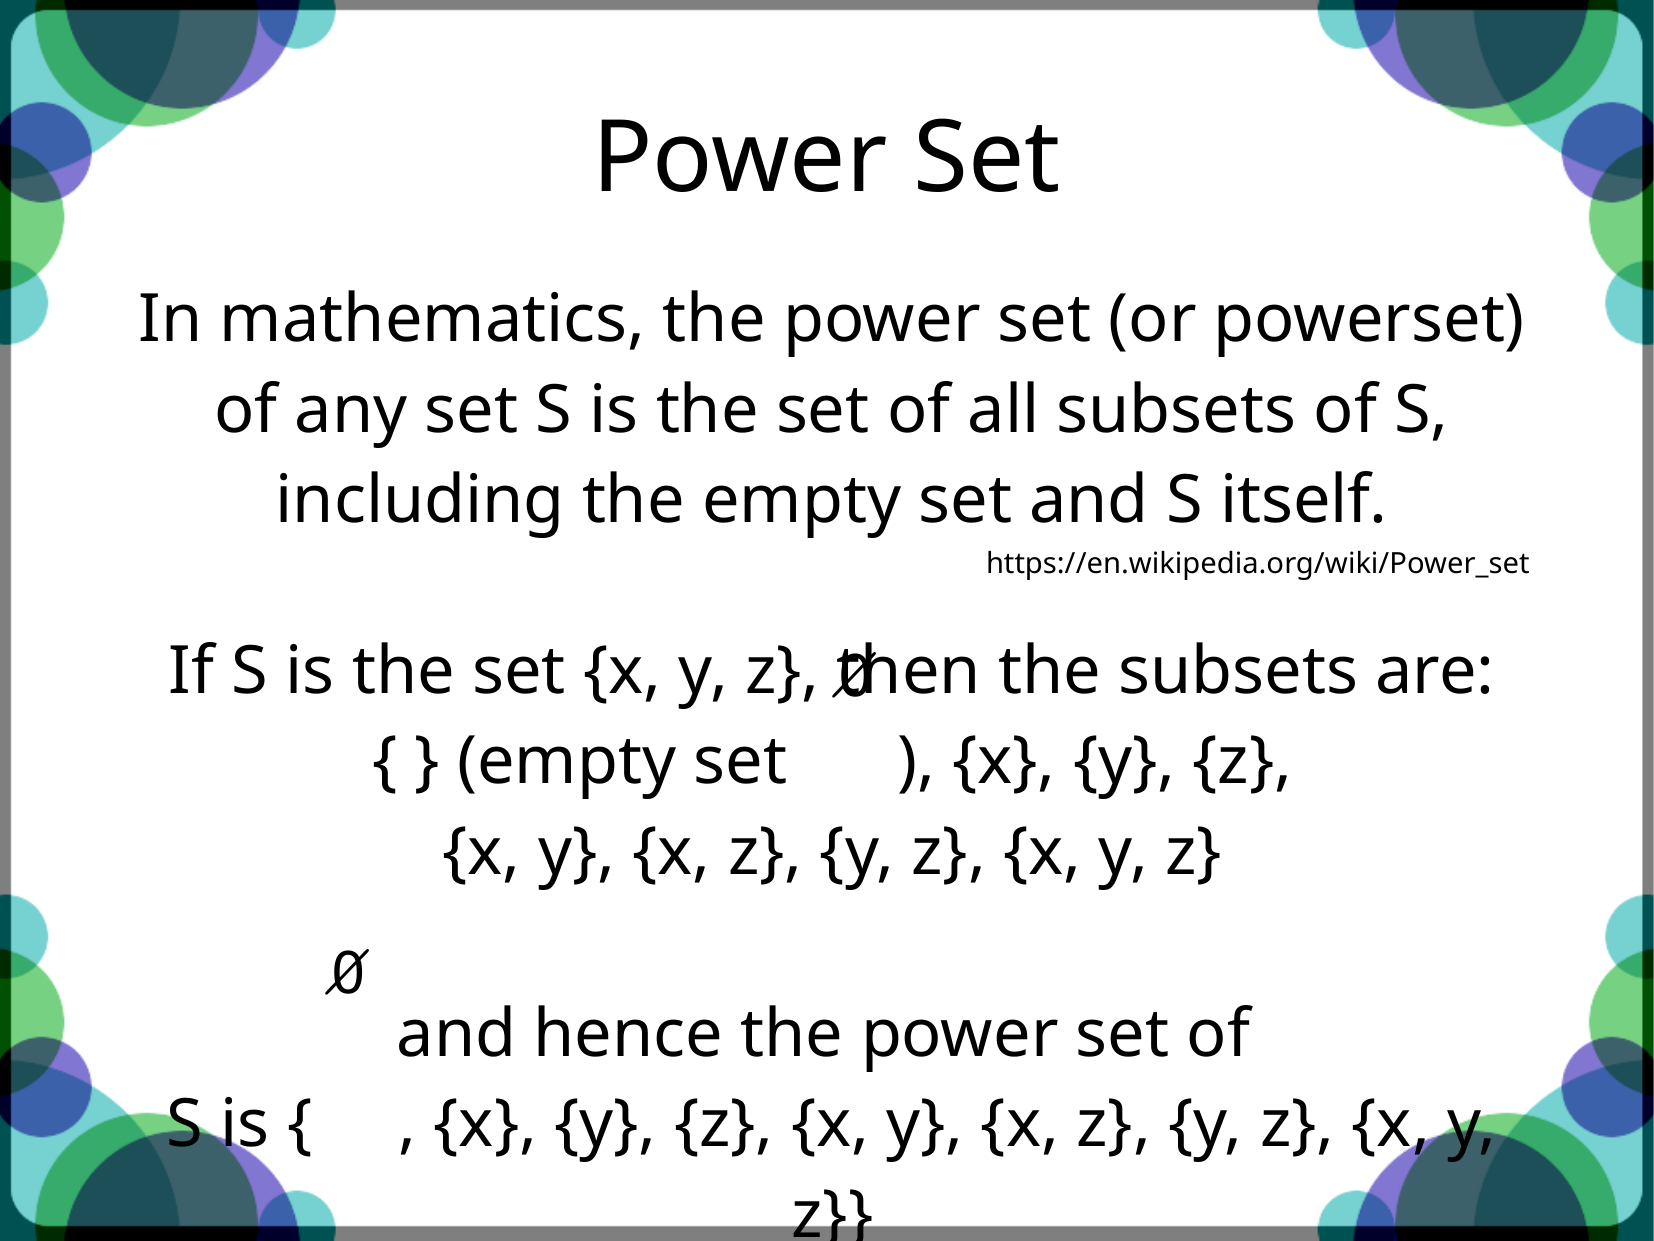

# Power Set
In mathematics, the power set (or powerset) of any set S is the set of all subsets of S, including the empty set and S itself.
https://en.wikipedia.org/wiki/Power_set
If S is the set {x, y, z}, then the subsets are:
{ } (empty set		), {x}, {y}, {z},
{x, y}, {x, z}, {y, z}, {x, y, z}
and hence the power set of
S is { , {x}, {y}, {z}, {x, y}, {x, z}, {y, z}, {x, y, z}}